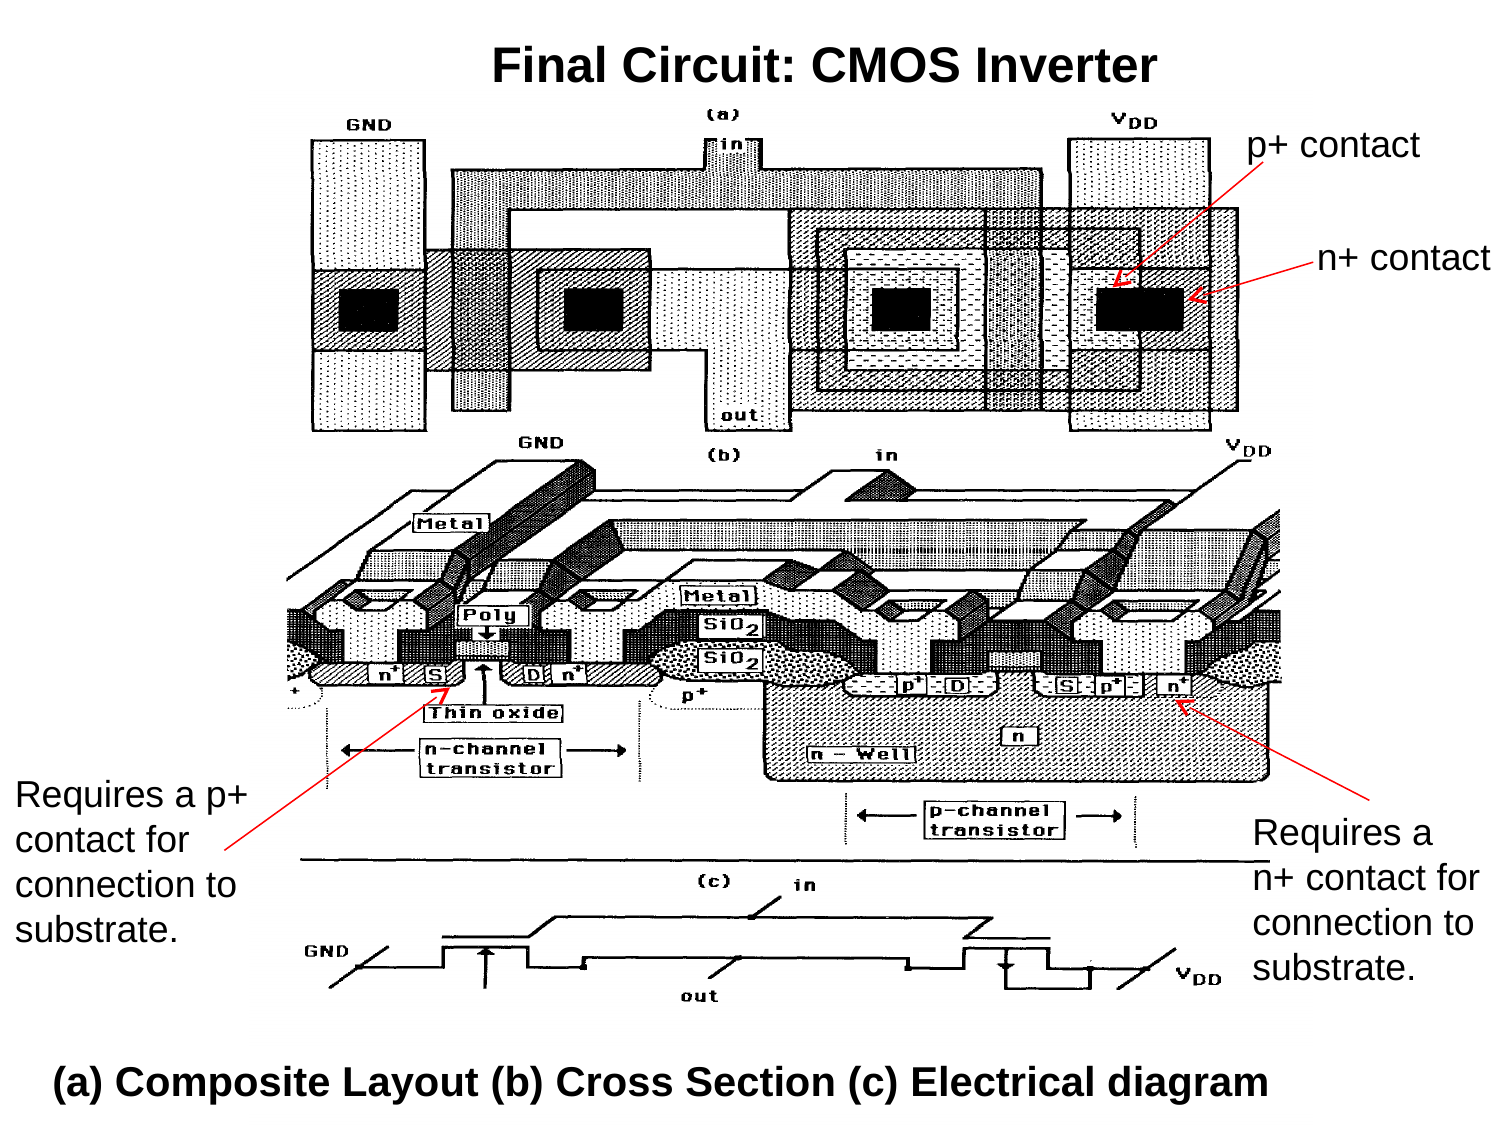

Final Circuit: CMOS Inverter
p+ contact
n+ contact
Requires a p+ contact for connection to
substrate.
Requires a n+ contact for connection to
substrate.
(a) Composite Layout (b) Cross Section (c) Electrical diagram